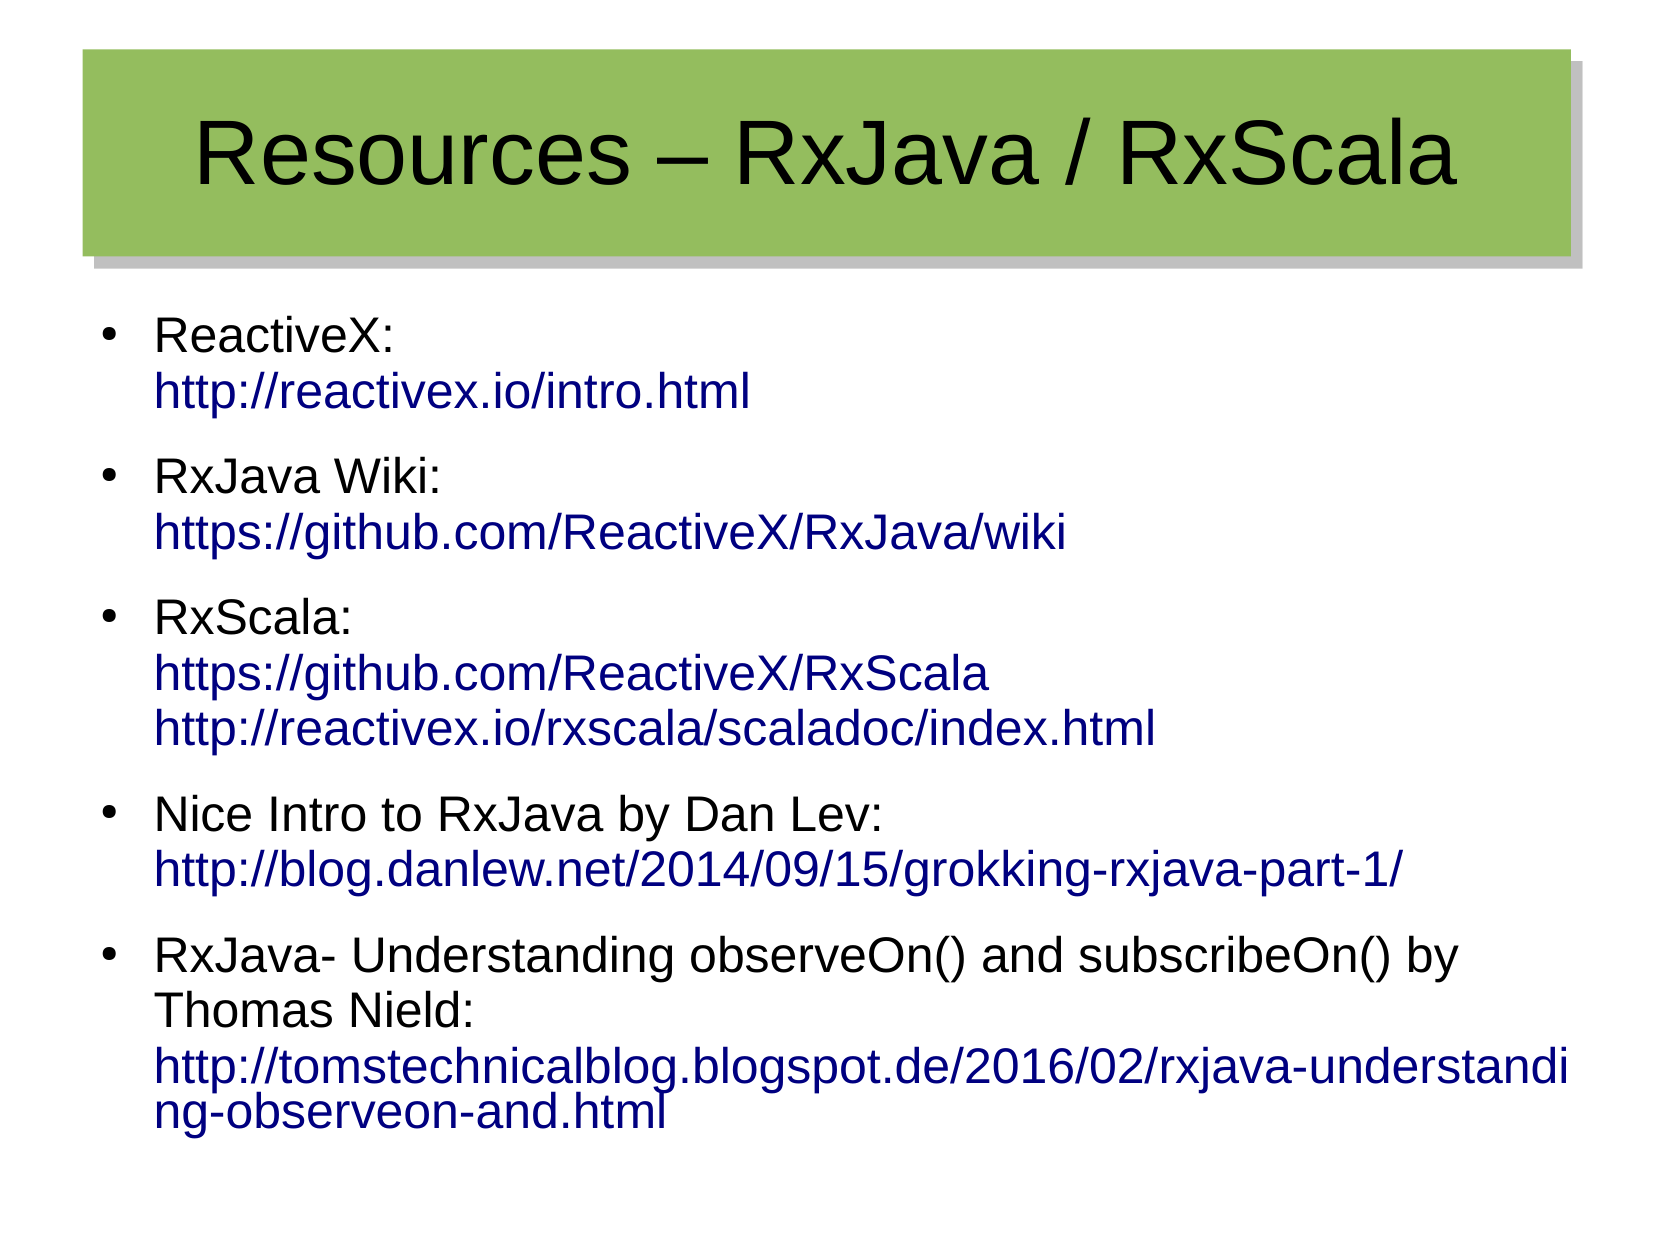

# Resources – RxJava / RxScala
ReactiveX:
http://reactivex.io/intro.html
RxJava Wiki:
https://github.com/ReactiveX/RxJava/wiki
RxScala:
https://github.com/ReactiveX/RxScala
http://reactivex.io/rxscala/scaladoc/index.html
Nice Intro to RxJava by Dan Lev:
http://blog.danlew.net/2014/09/15/grokking-rxjava-part-1/
RxJava- Understanding observeOn() and subscribeOn() by Thomas Nield:
http://tomstechnicalblog.blogspot.de/2016/02/rxjava-understanding-observeon-and.html